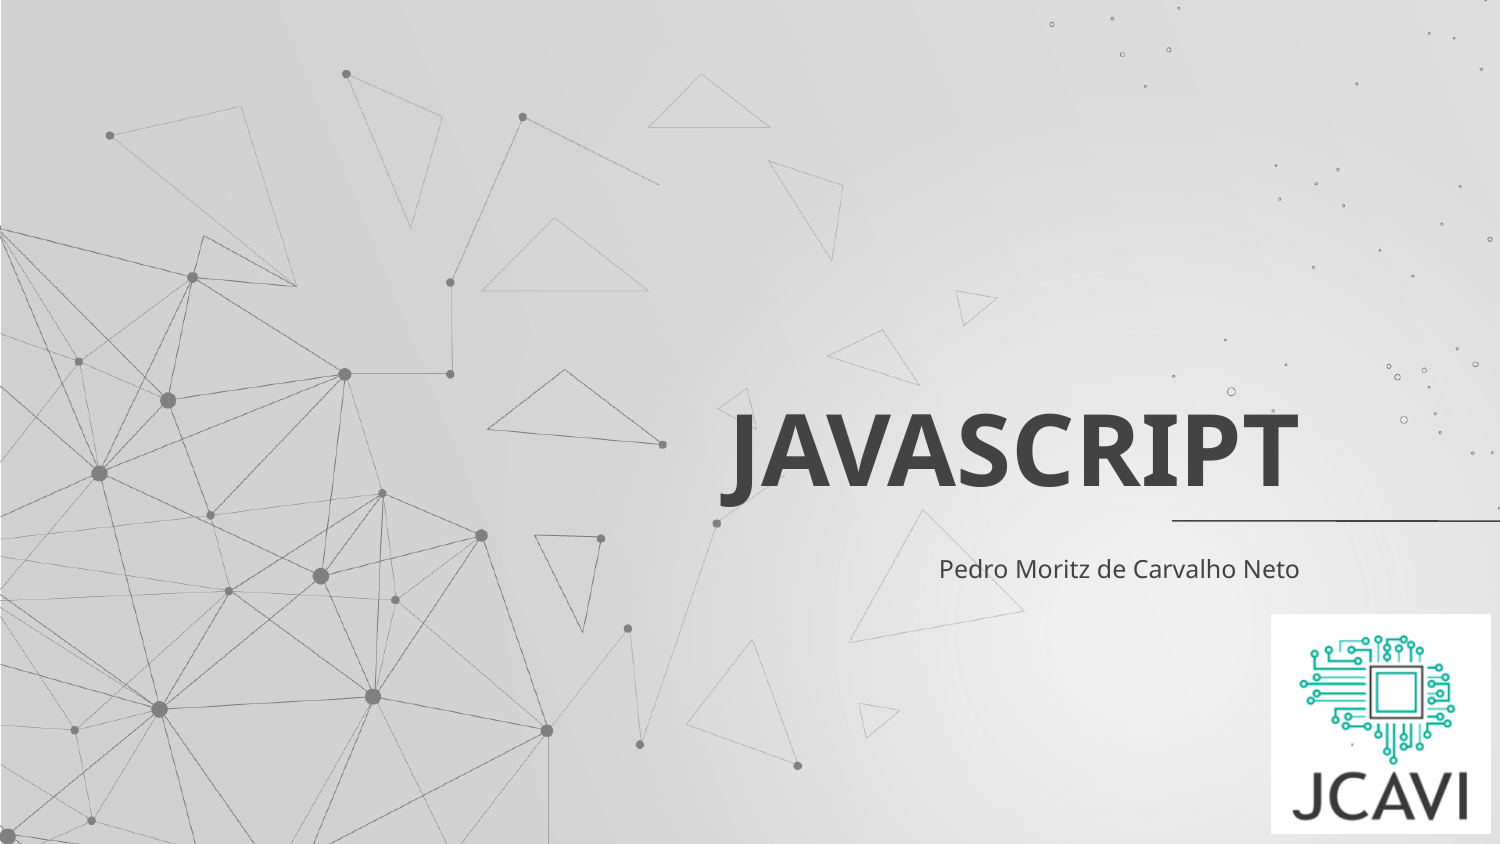

JAVASCRIPT
# Pedro Moritz de Carvalho Neto